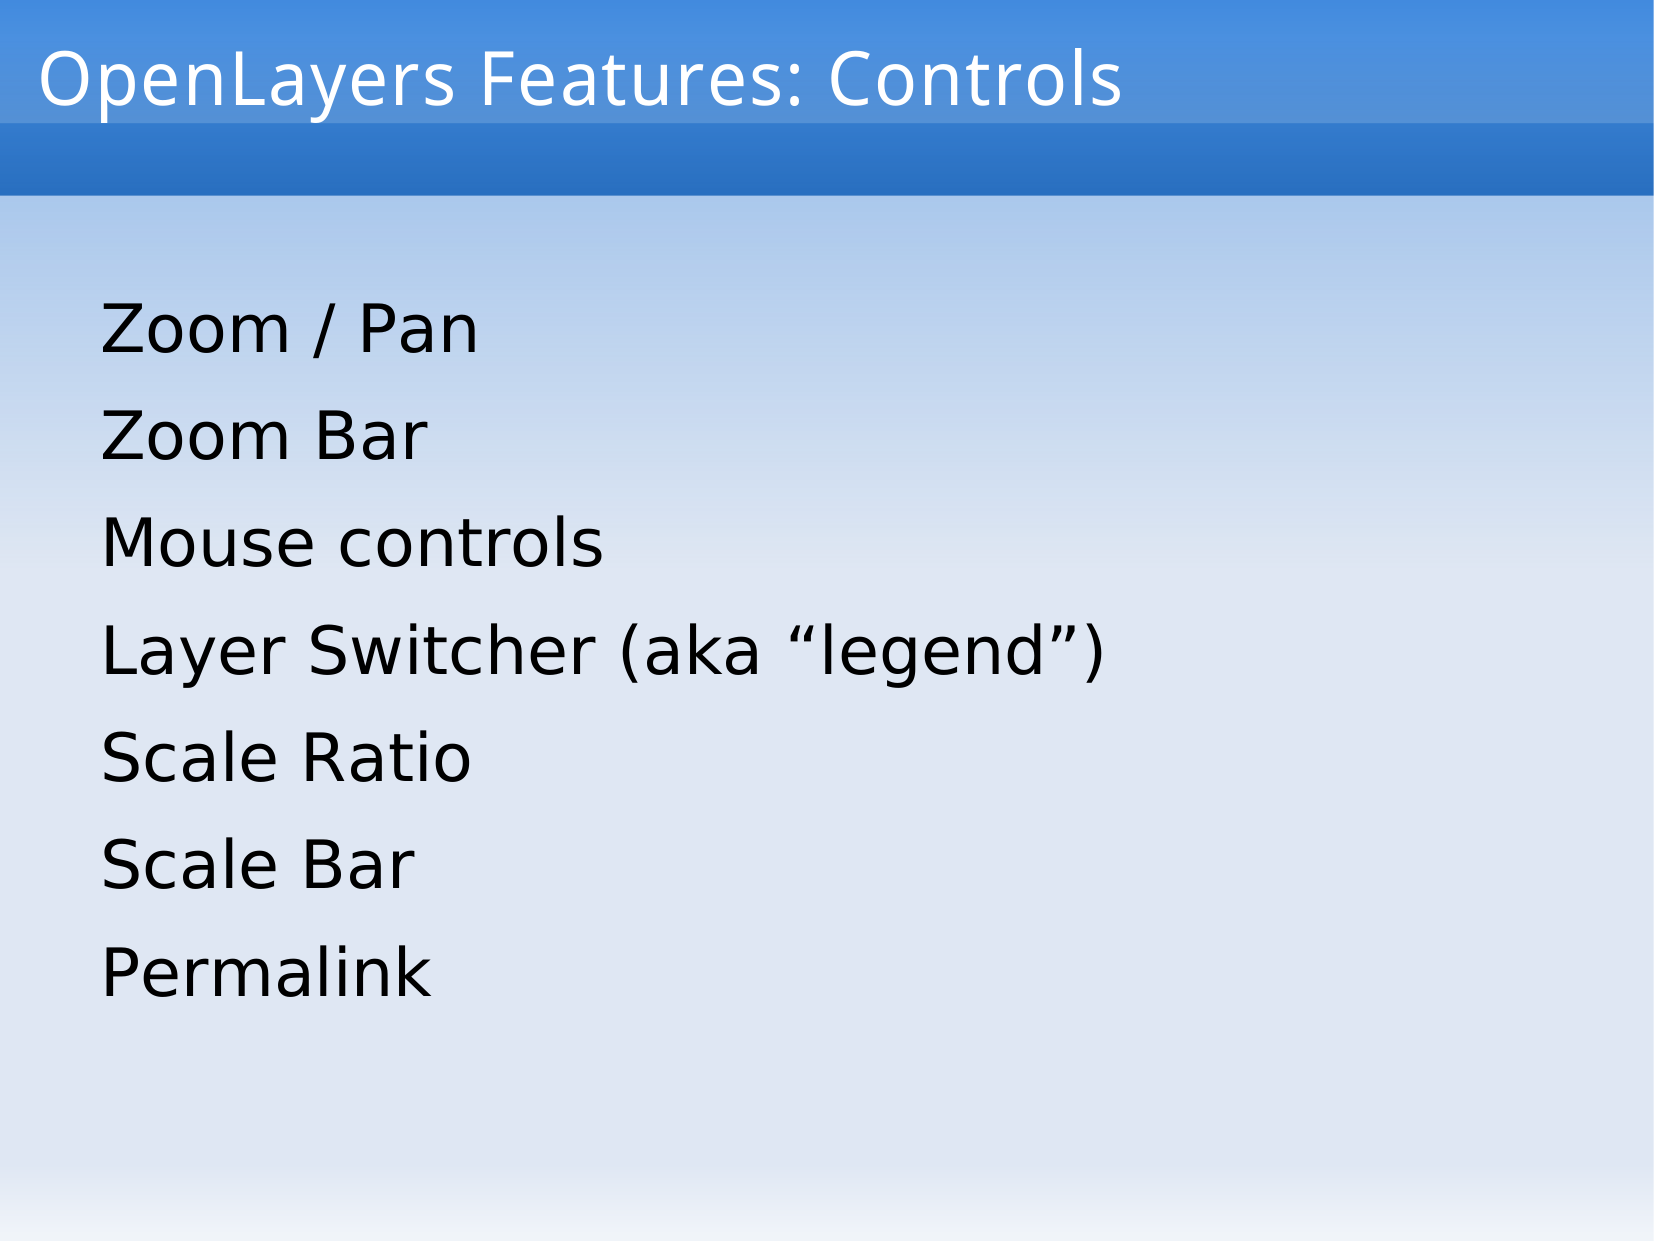

# OpenLayers Features: Controls
Zoom / Pan
Zoom Bar
Mouse controls
Layer Switcher (aka “legend”)
Scale Ratio
Scale Bar
Permalink